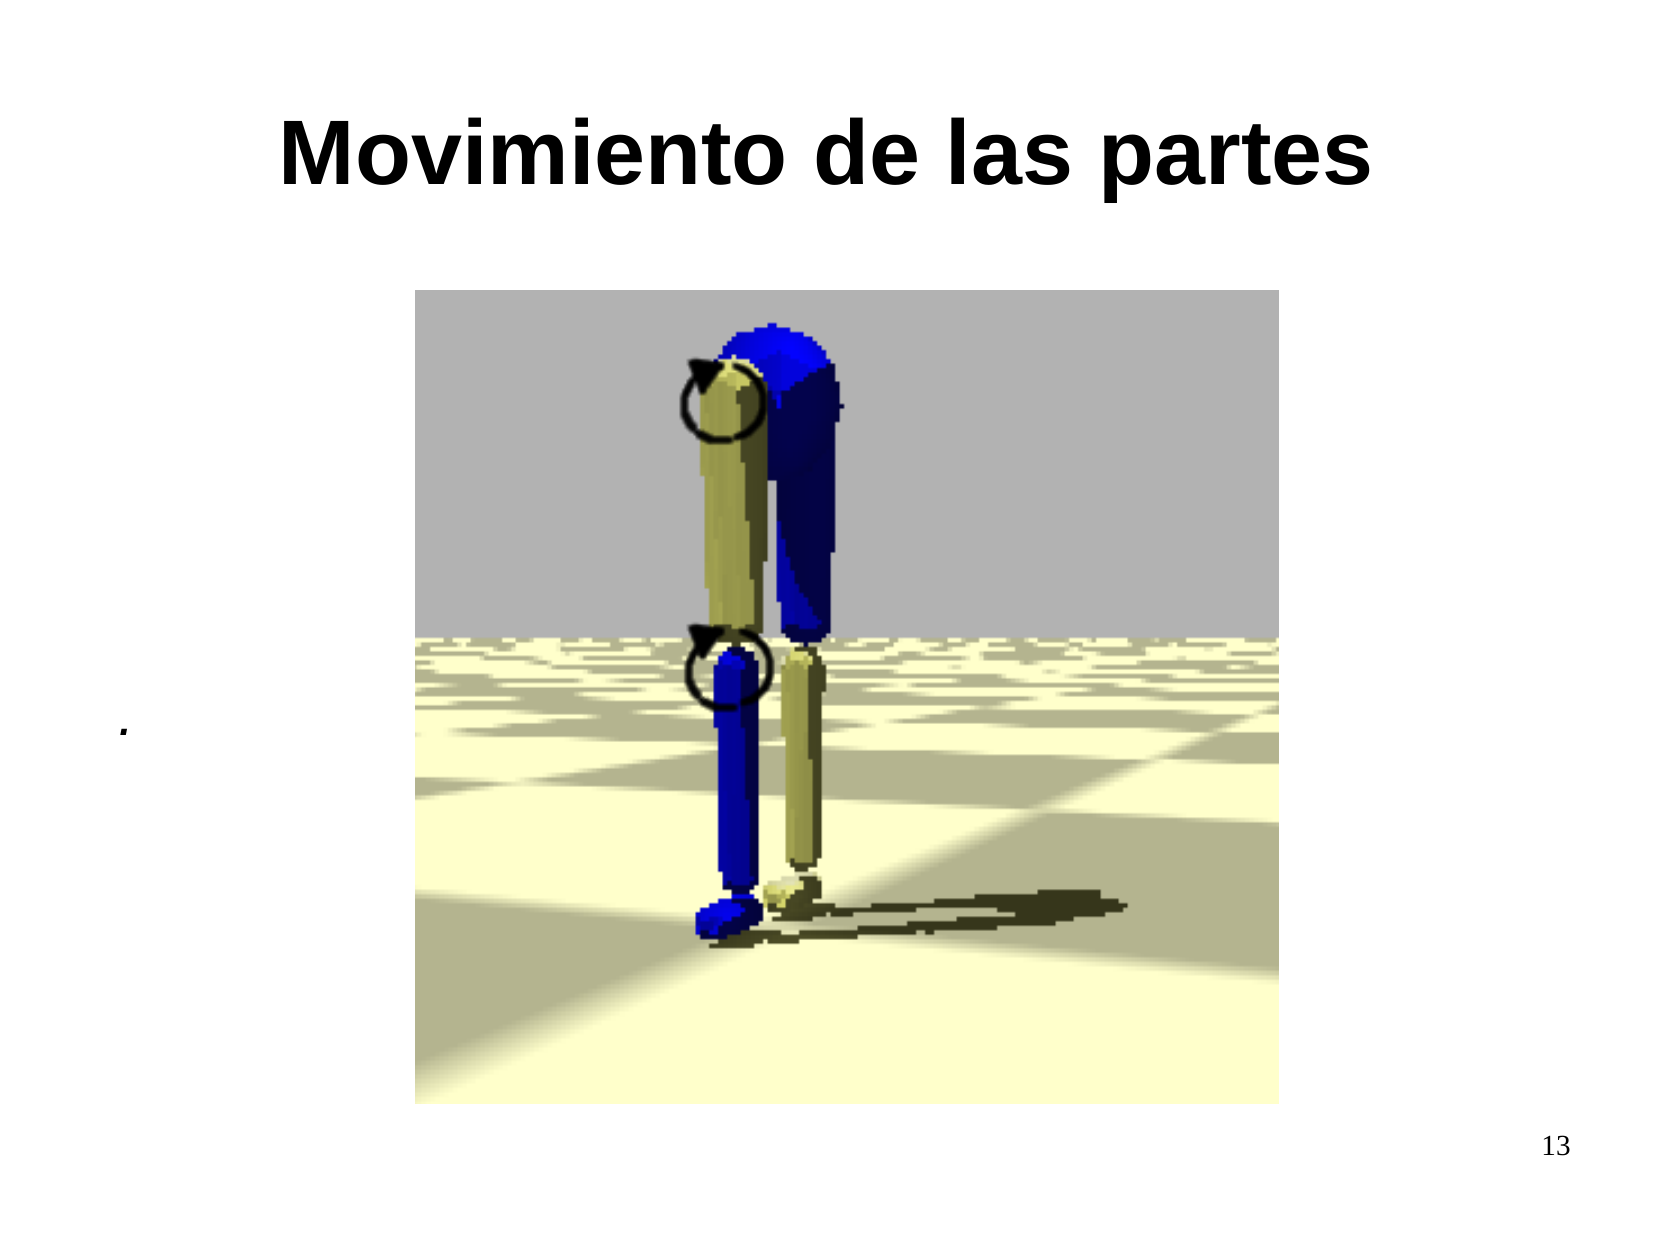

# Movimiento de las partes
.
13